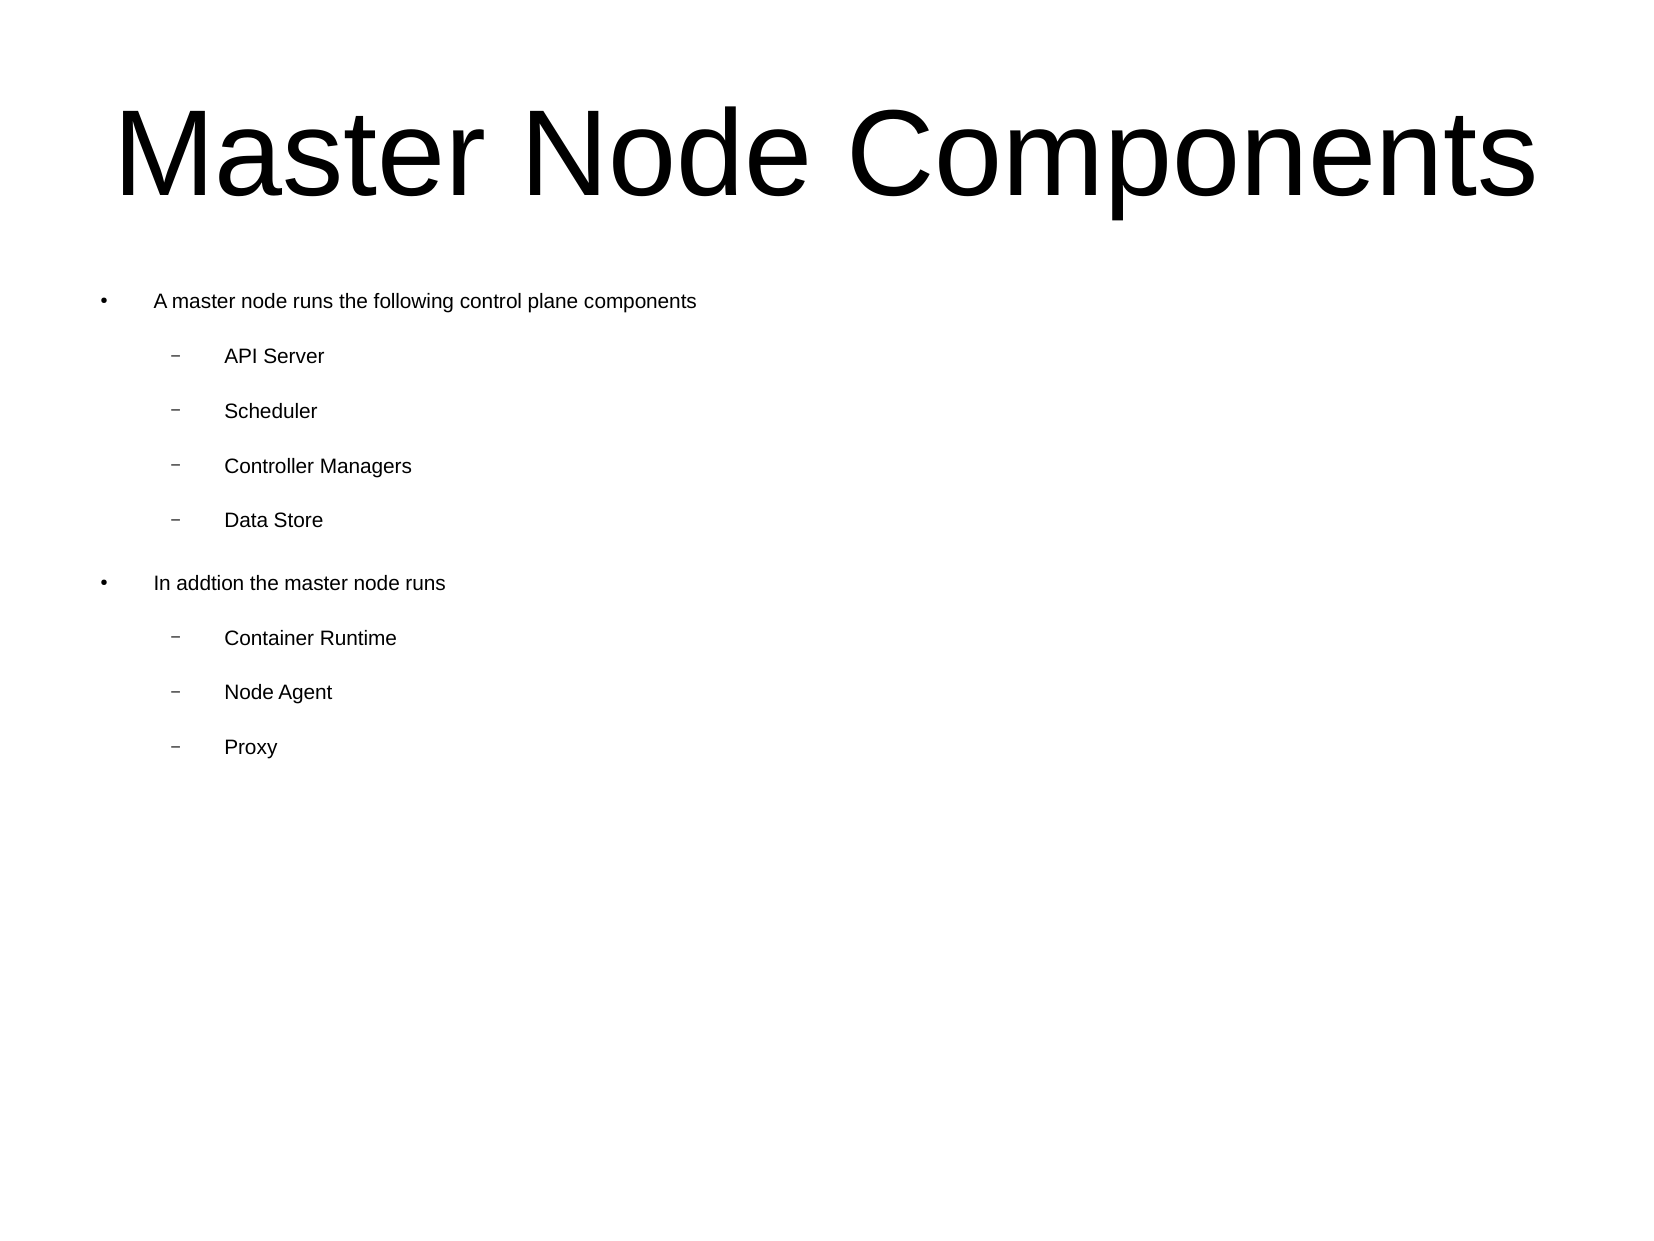

# Master Node Components
A master node runs the following control plane components
API Server
Scheduler
Controller Managers
Data Store
In addtion the master node runs
Container Runtime
Node Agent
Proxy